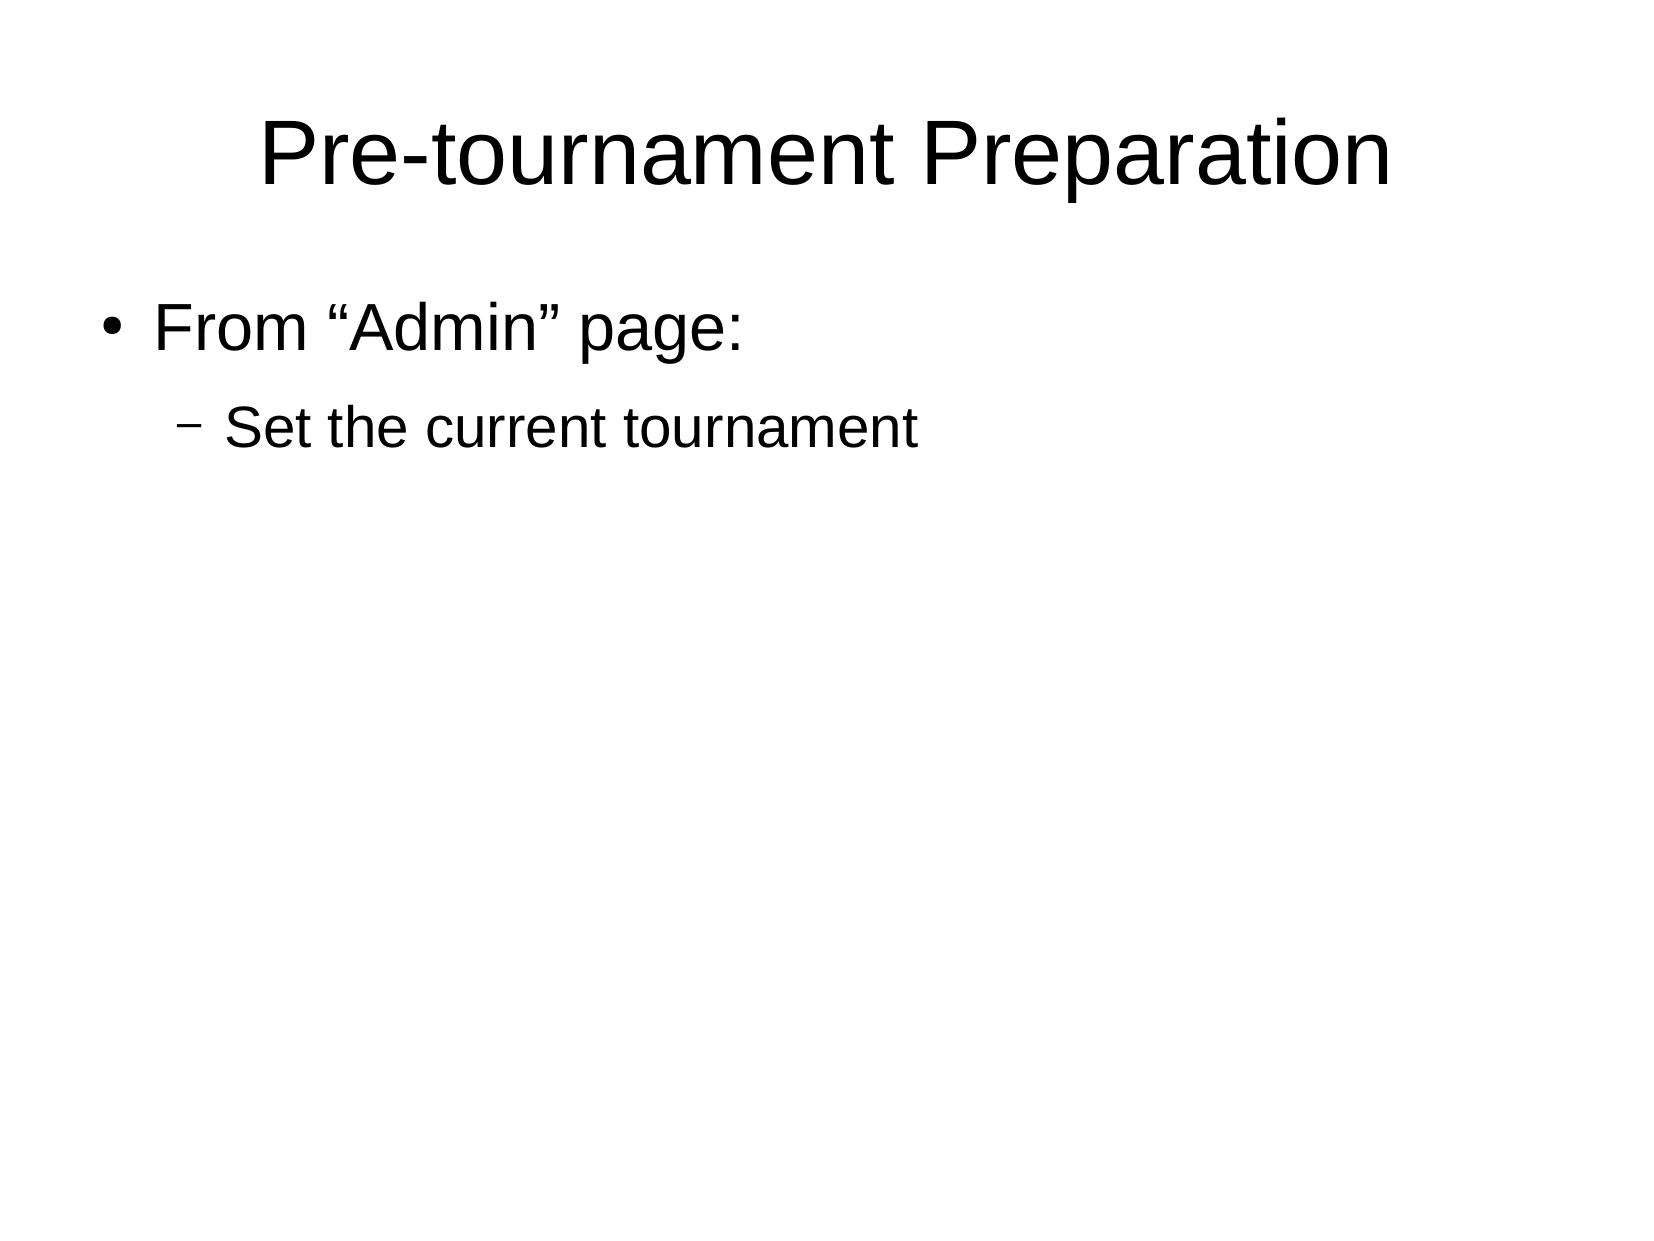

# Pre-tournament Preparation
From “Admin” page:
Set the current tournament